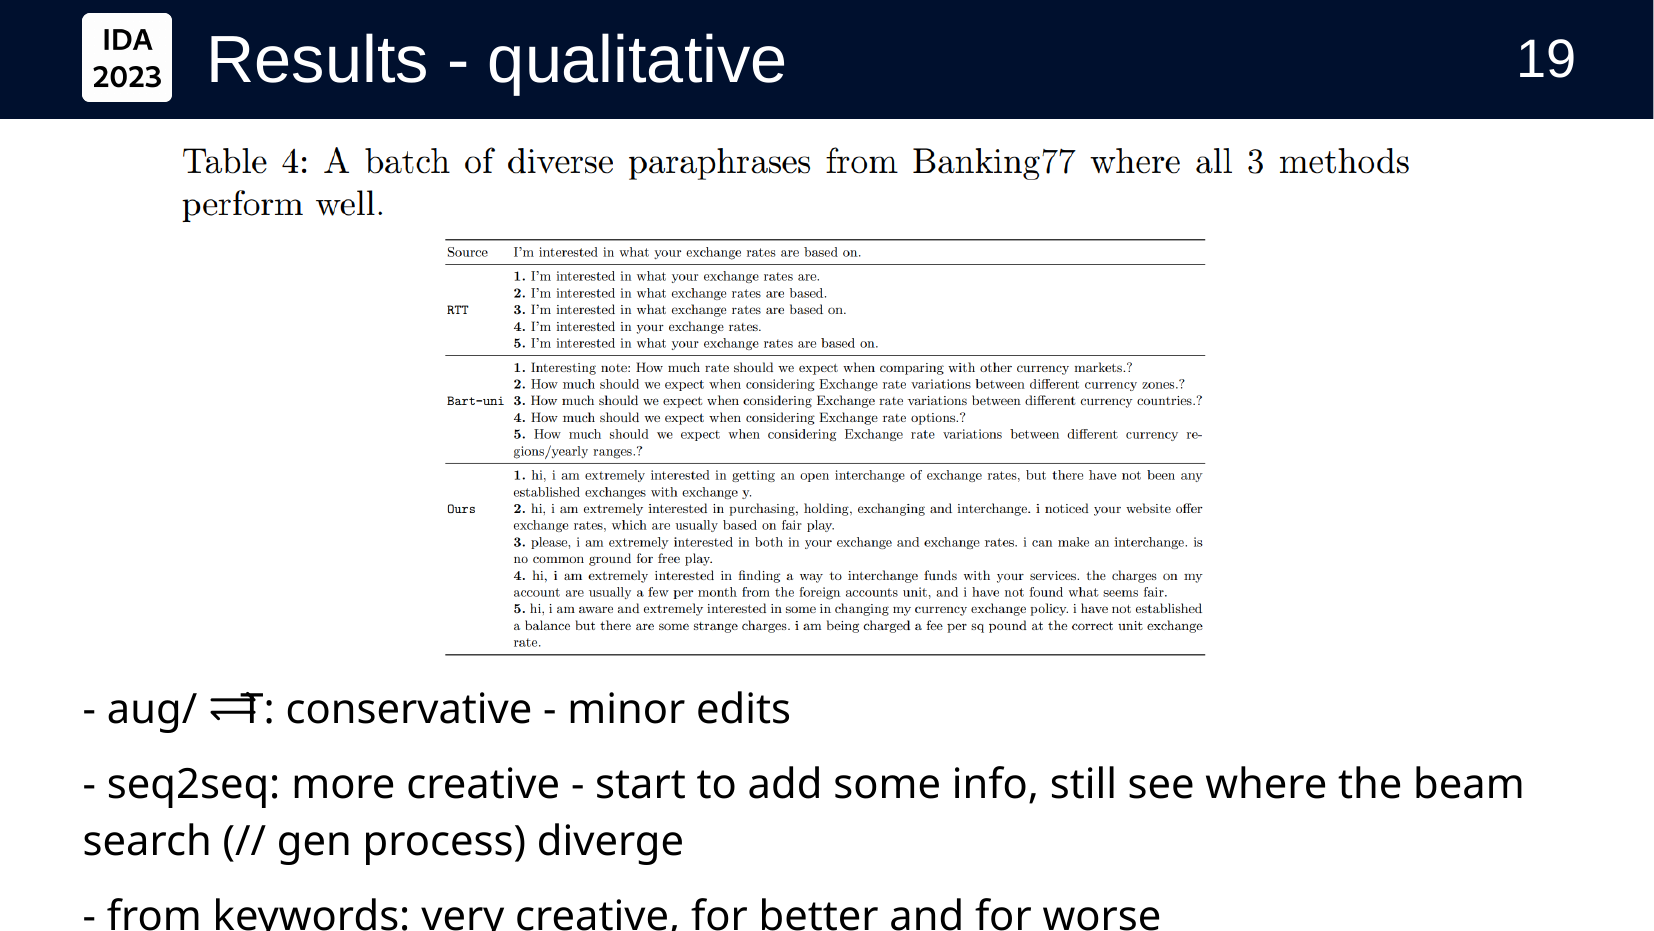

# Results - qualitative
- aug/ T: conservative - minor edits
- seq2seq: more creative - start to add some info, still see where the beam search (// gen process) diverge
- from keywords: very creative, for better and for worse